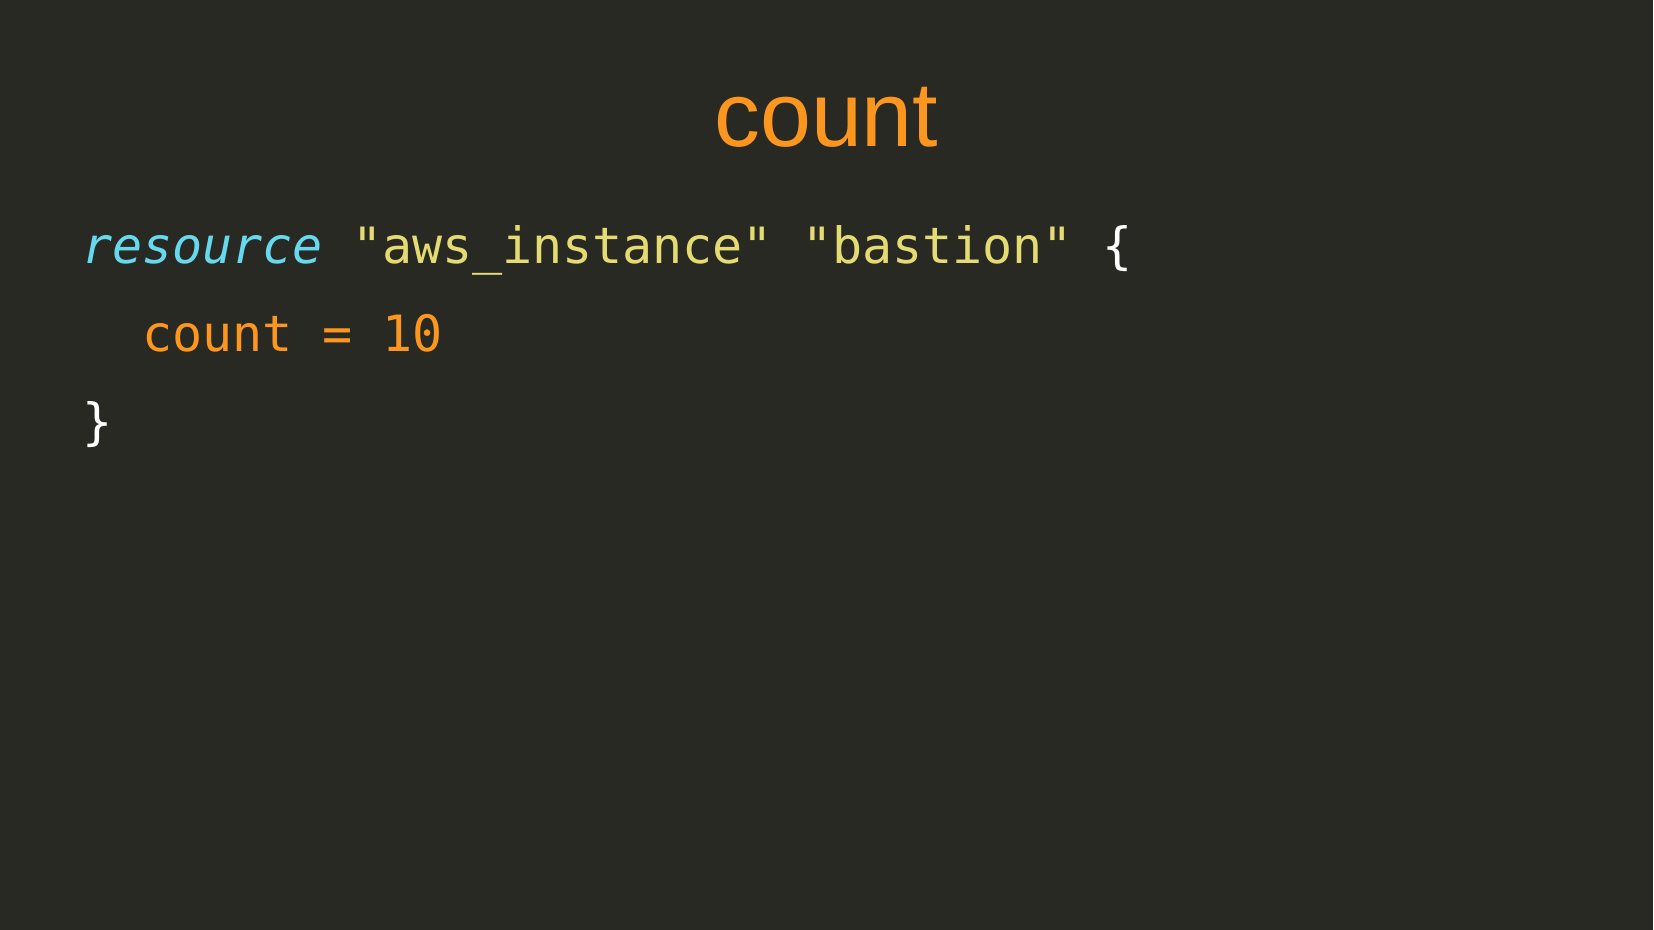

# count
resource "aws_instance" "bastion" {
 count = 10
}